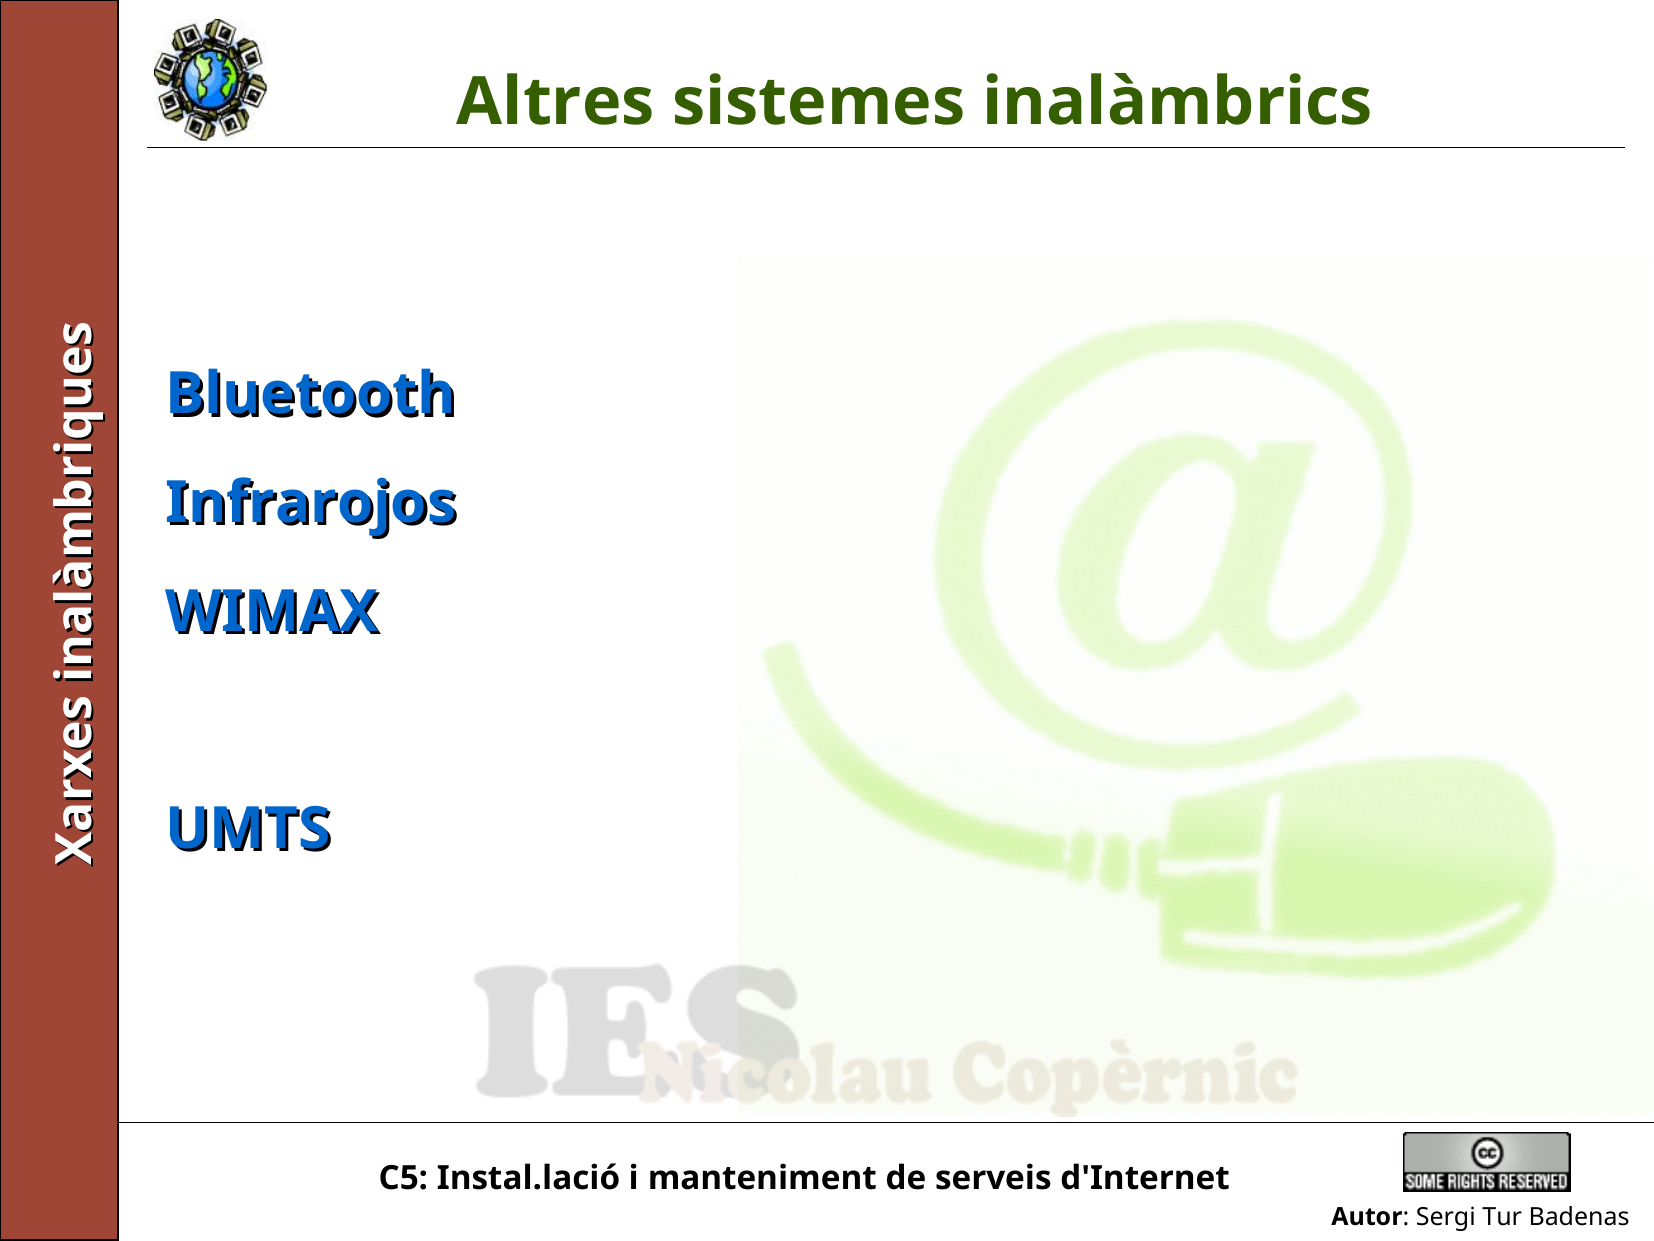

# Altres sistemes inalàmbrics
Bluetooth
Infrarojos
WIMAX
UMTS